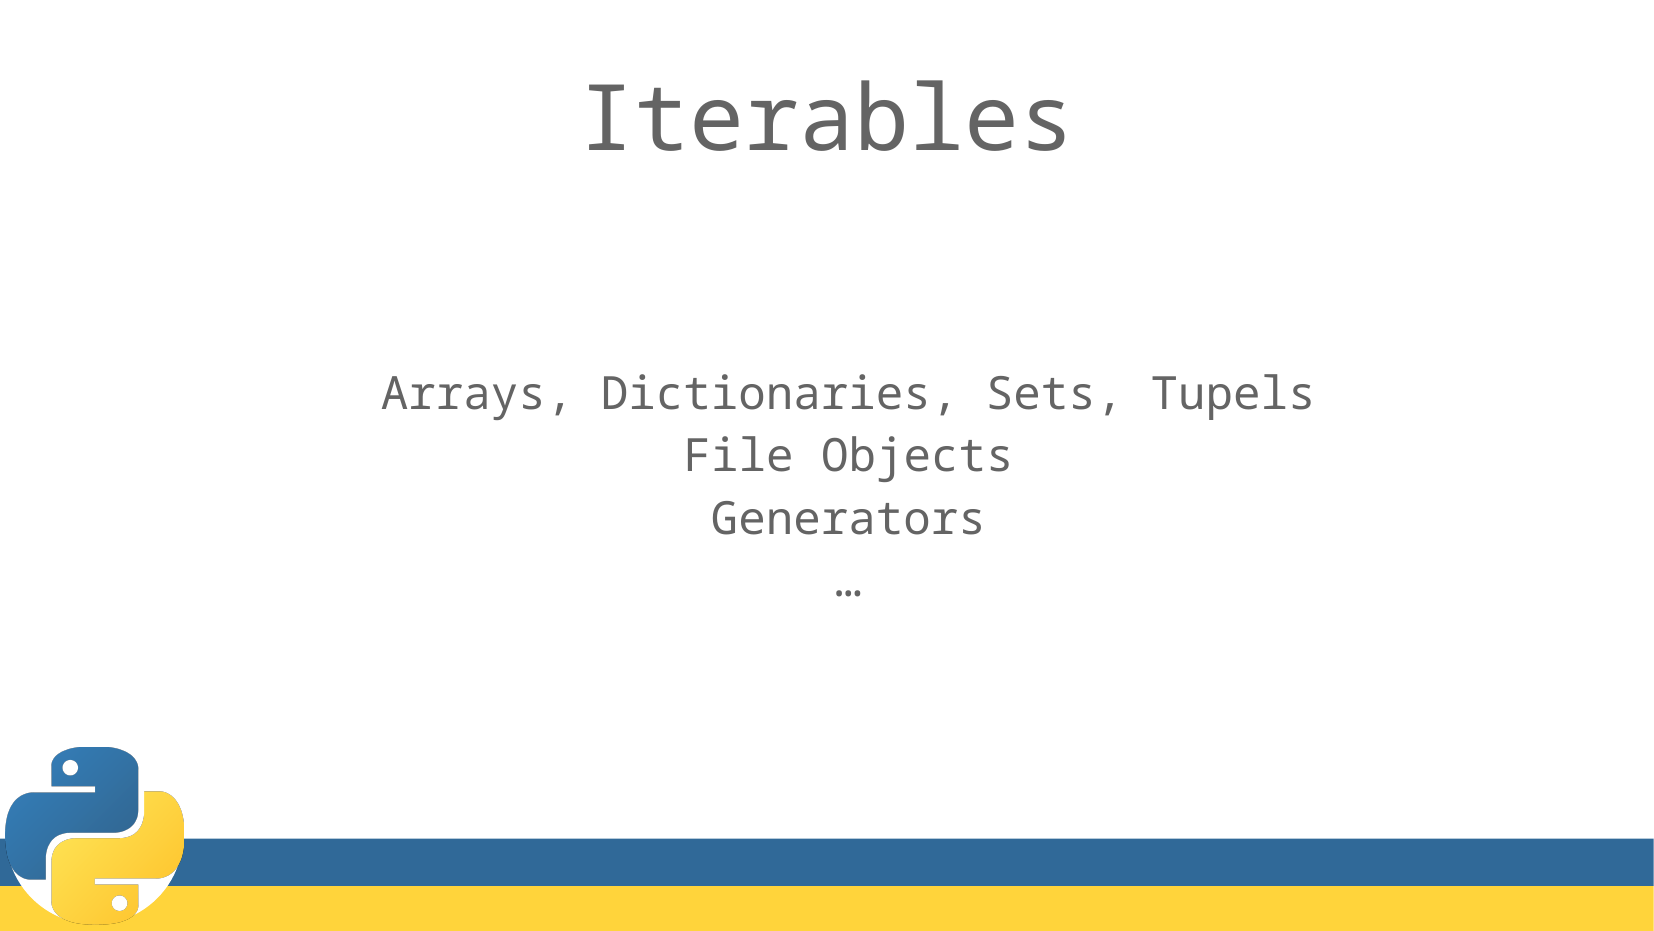

# Iterables
Arrays, Dictionaries, Sets, Tupels
File Objects
Generators
…